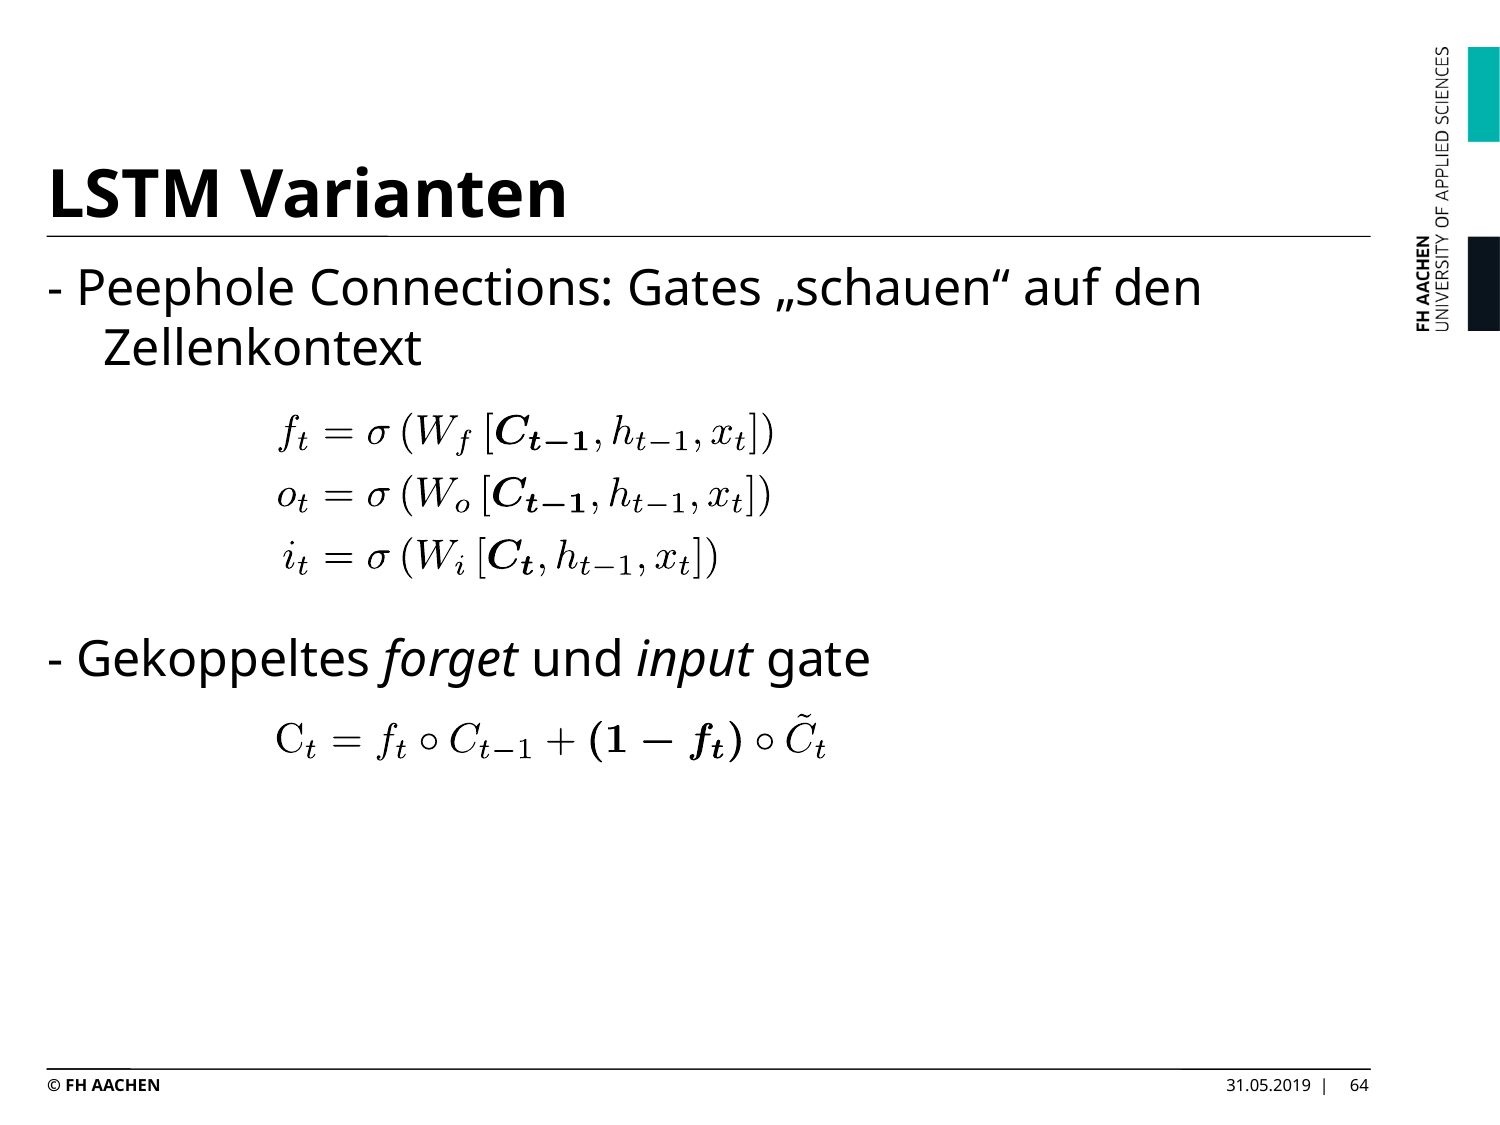

# LSTM Varianten
- Peephole Connections: Gates „schauen“ auf den Zellenkontext
- Gekoppeltes forget und input gate
31.05.2019
64